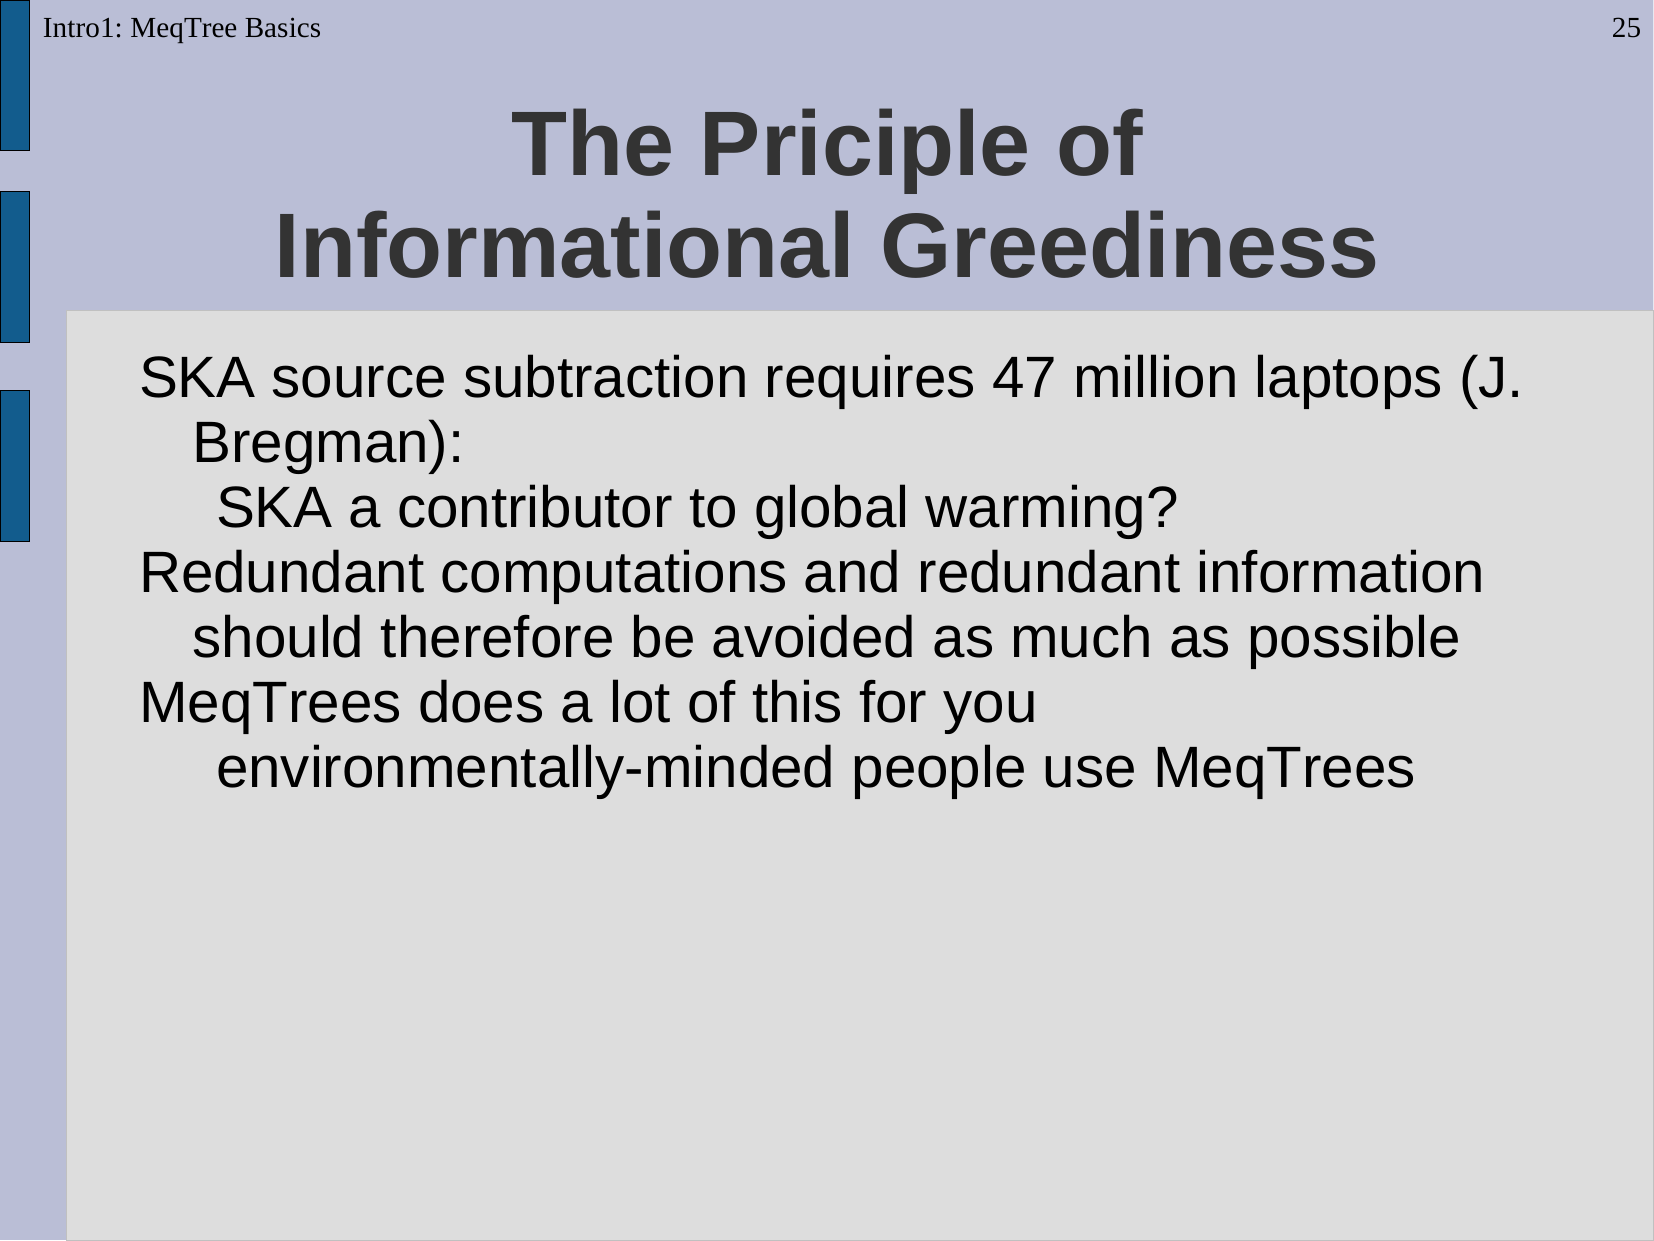

Intro1: MeqTree Basics
25
# The Priciple of Informational Greediness
SKA source subtraction requires 47 million laptops (J. Bregman):
SKA a contributor to global warming?
Redundant computations and redundant information should therefore be avoided as much as possible
MeqTrees does a lot of this for you
environmentally-minded people use MeqTrees